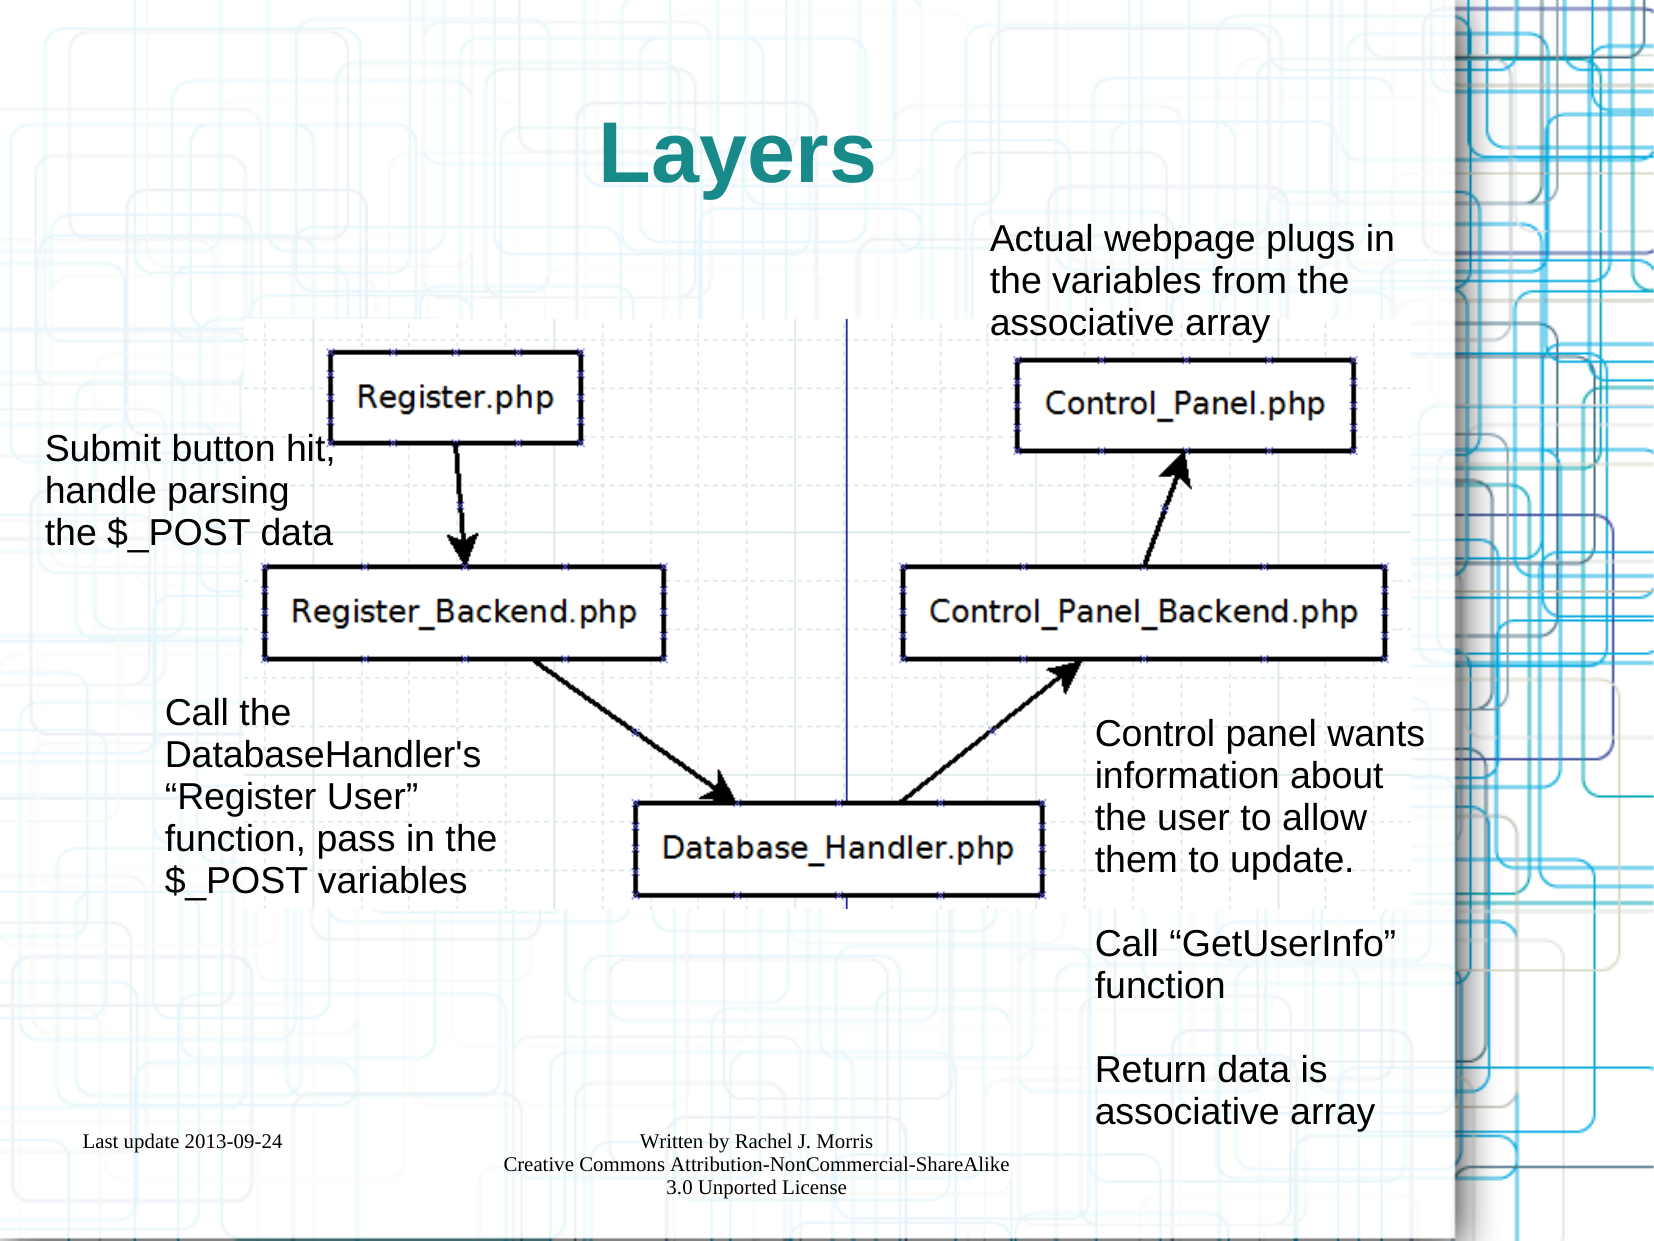

# Layers
Actual webpage plugs in the variables from the associative array
Submit button hit, handle parsing the $_POST data
Call the DatabaseHandler's “Register User” function, pass in the $_POST variables
Control panel wants information about the user to allow them to update.
Call “GetUserInfo” function
Return data is associative array